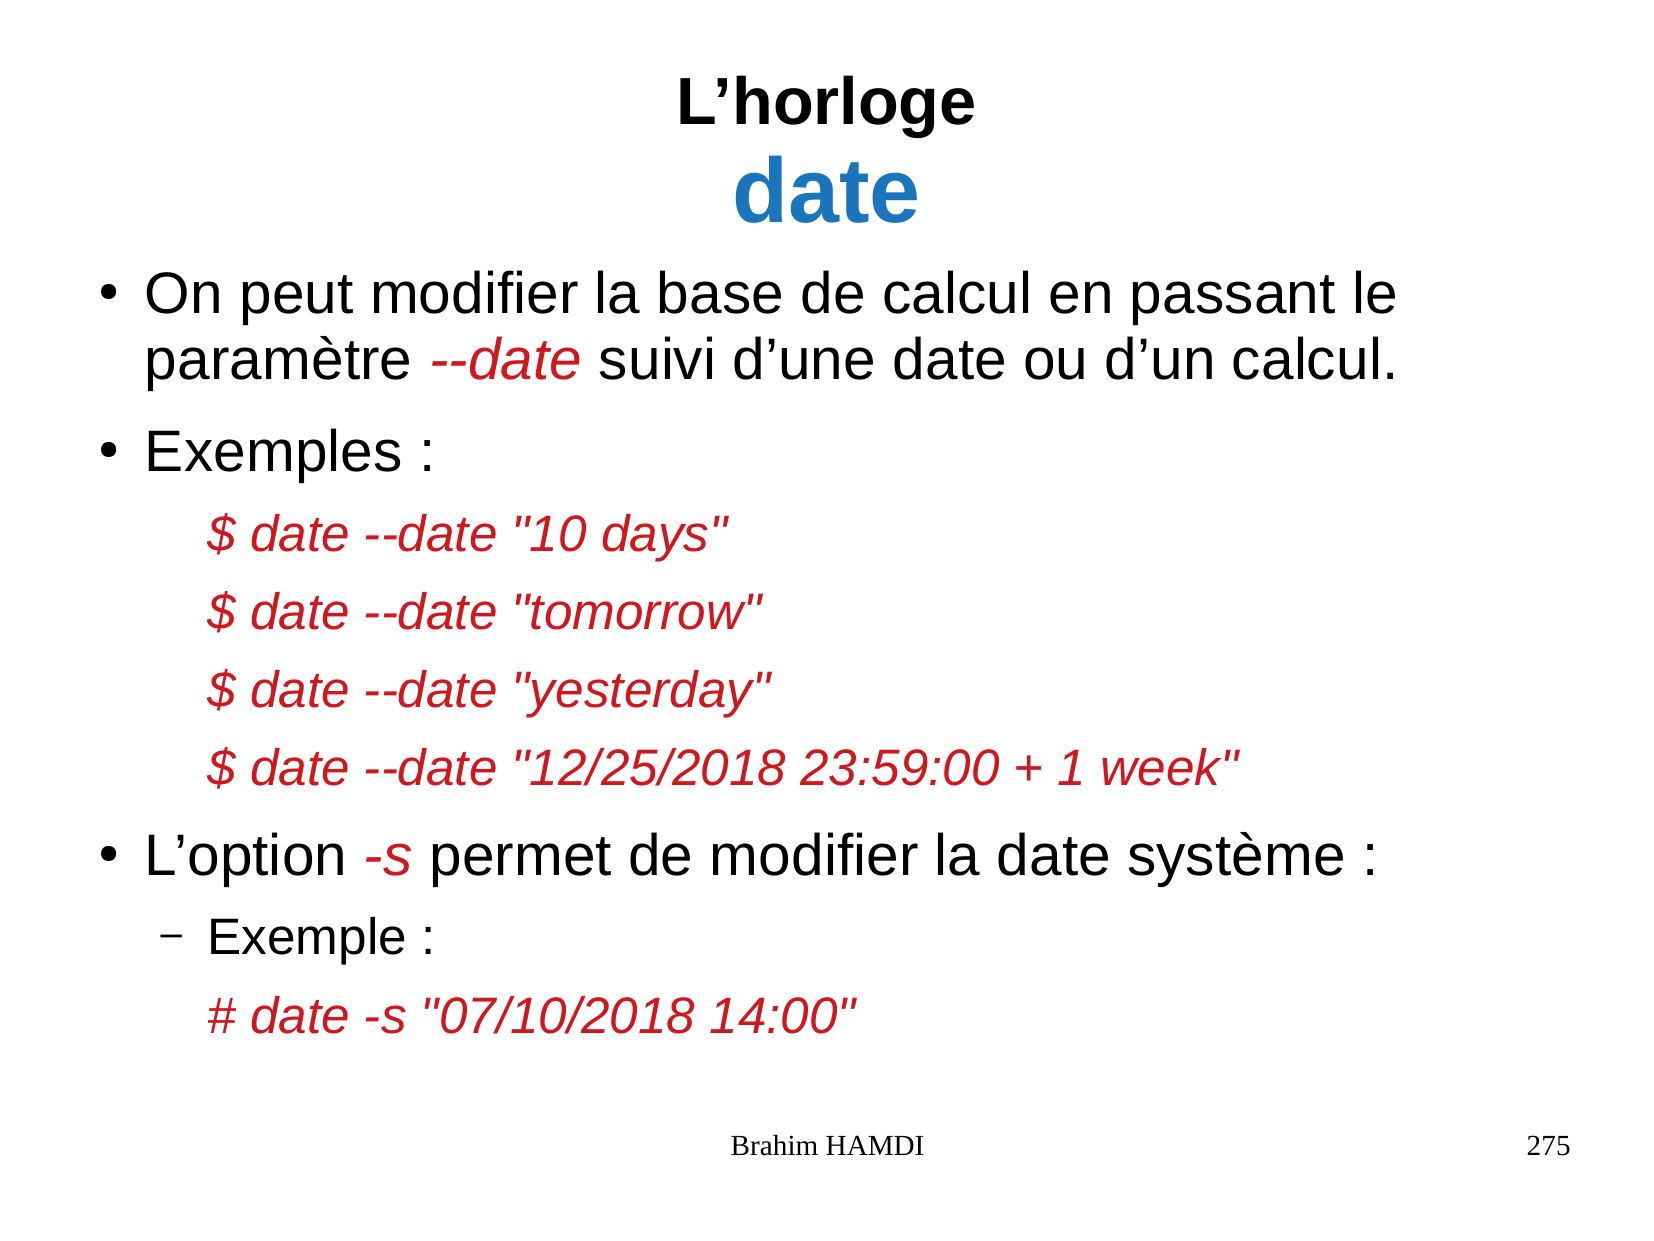

# L’horloge date
On peut modifier la base de calcul en passant le paramètre --date suivi d’une date ou d’un calcul.
Exemples :
$ date --date "10 days"
$ date --date "tomorrow"
$ date --date "yesterday"
$ date --date "12/25/2018 23:59:00 + 1 week"
L’option -s permet de modifier la date système :
Exemple :
# date -s "07/10/2018 14:00"
Brahim HAMDI
275